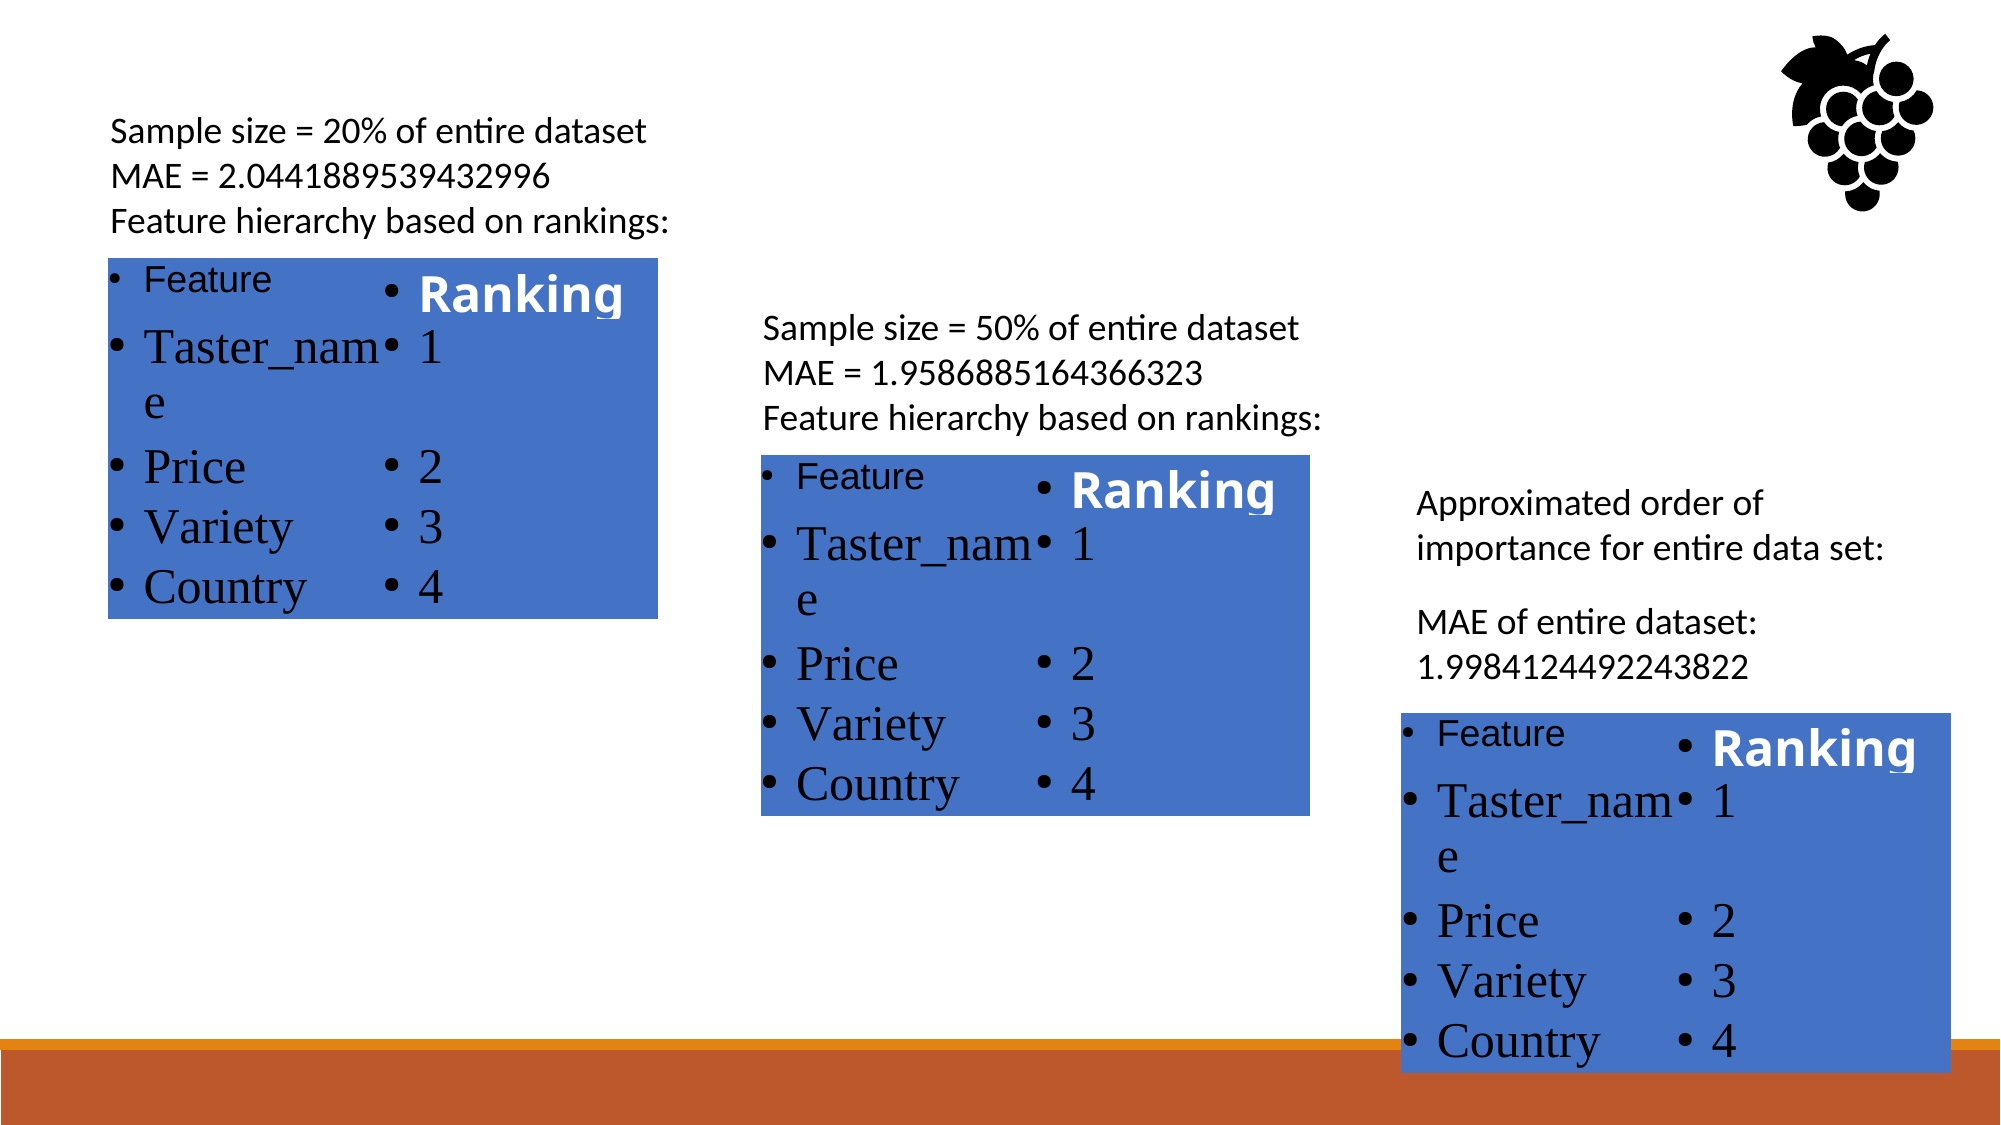

Sample size = 20% of entire dataset
MAE = 2.0441889539432996
Feature hierarchy based on rankings:
| Feature | Ranking |
| --- | --- |
| Taster\_name | 1 |
| Price | 2 |
| Variety | 3 |
| Country | 4 |
Sample size = 50% of entire dataset
MAE = 1.9586885164366323
Feature hierarchy based on rankings:
| Feature | Ranking |
| --- | --- |
| Taster\_name | 1 |
| Price | 2 |
| Variety | 3 |
| Country | 4 |
Approximated order of importance for entire data set:
MAE of entire dataset:
1.9984124492243822
| Feature | Ranking |
| --- | --- |
| Taster\_name | 1 |
| Price | 2 |
| Variety | 3 |
| Country | 4 |